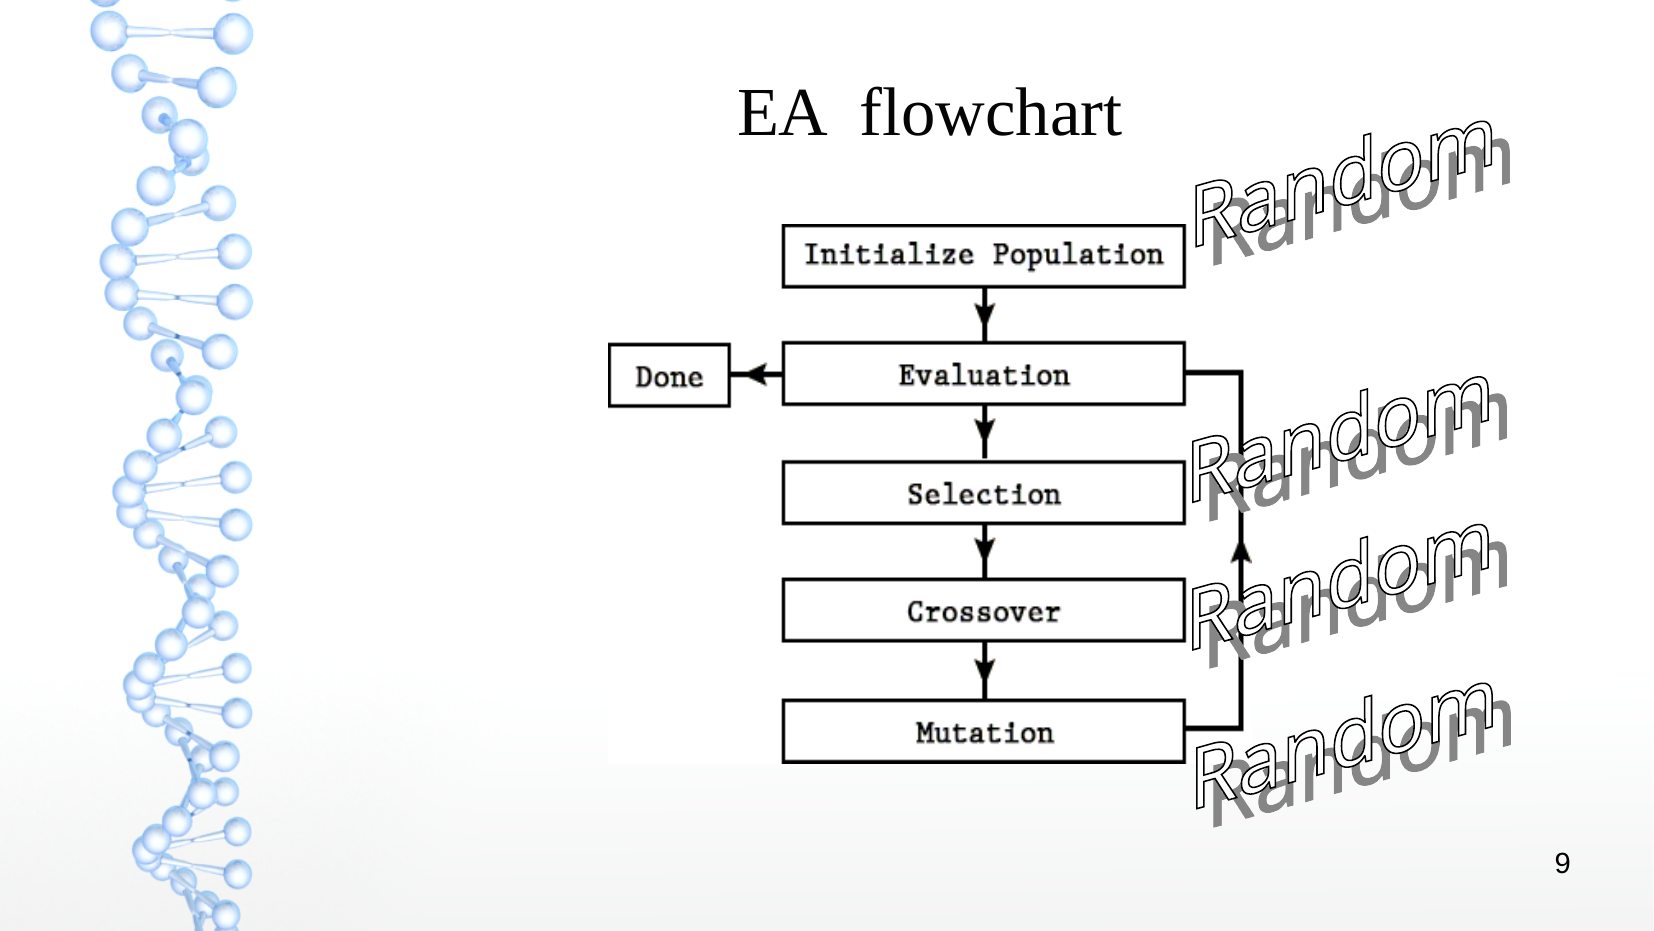

# EA flowchart
Random
Random
Random
Random
9